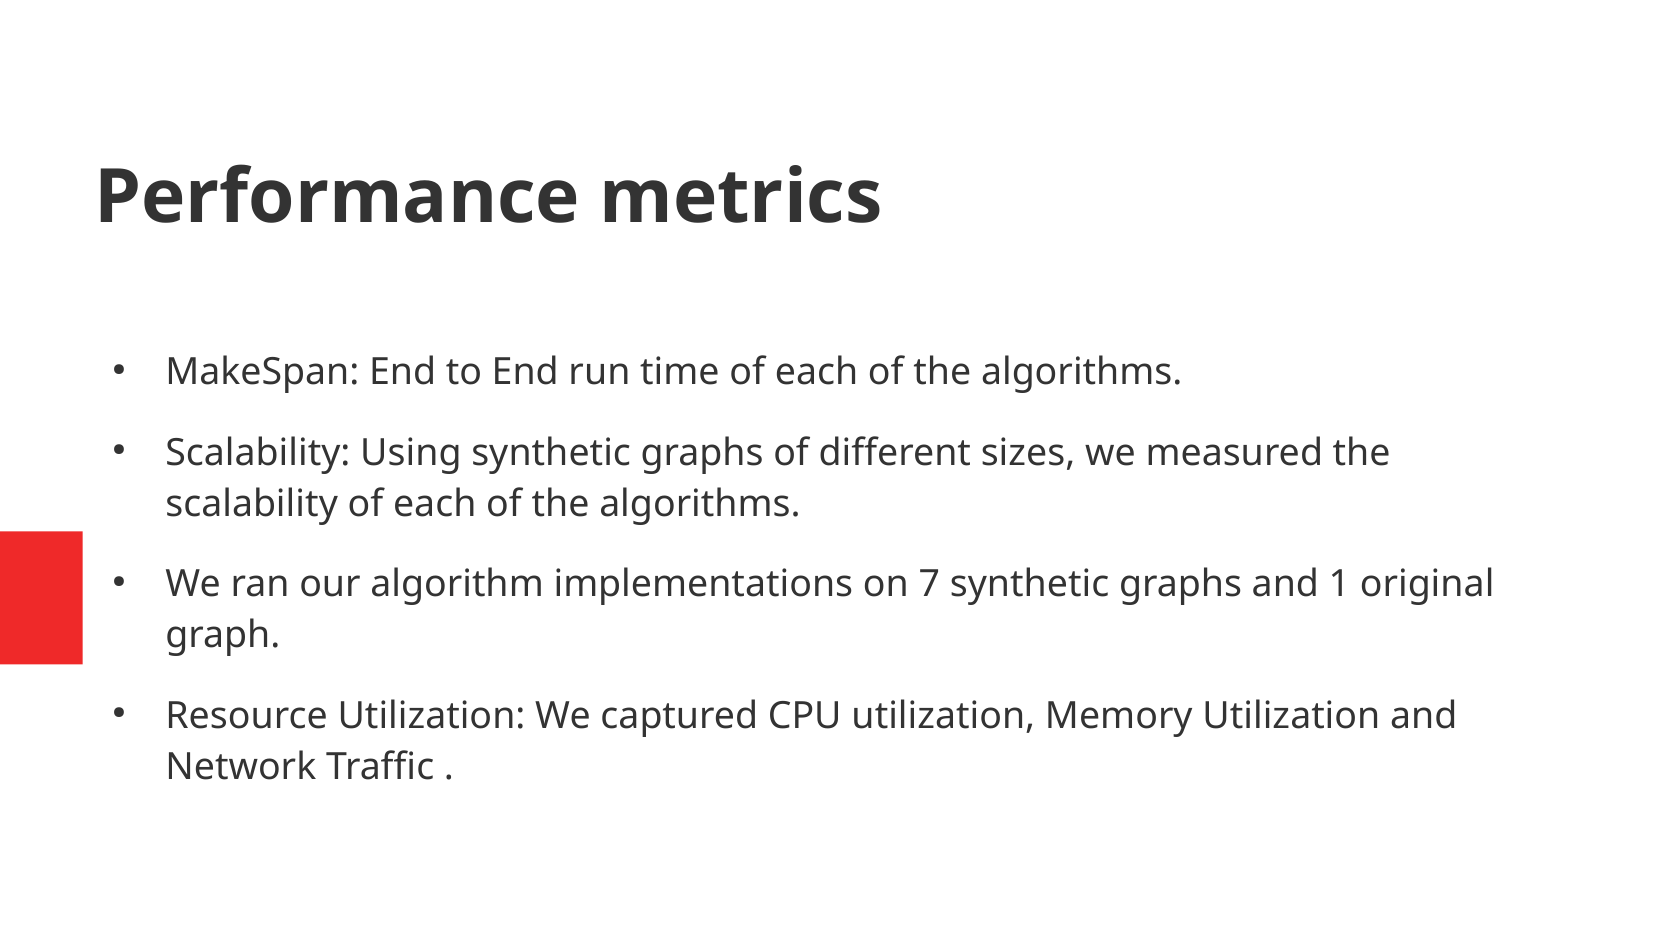

# Performance metrics
MakeSpan: End to End run time of each of the algorithms.
Scalability: Using synthetic graphs of different sizes, we measured the scalability of each of the algorithms.
We ran our algorithm implementations on 7 synthetic graphs and 1 original graph.
Resource Utilization: We captured CPU utilization, Memory Utilization and Network Traffic .